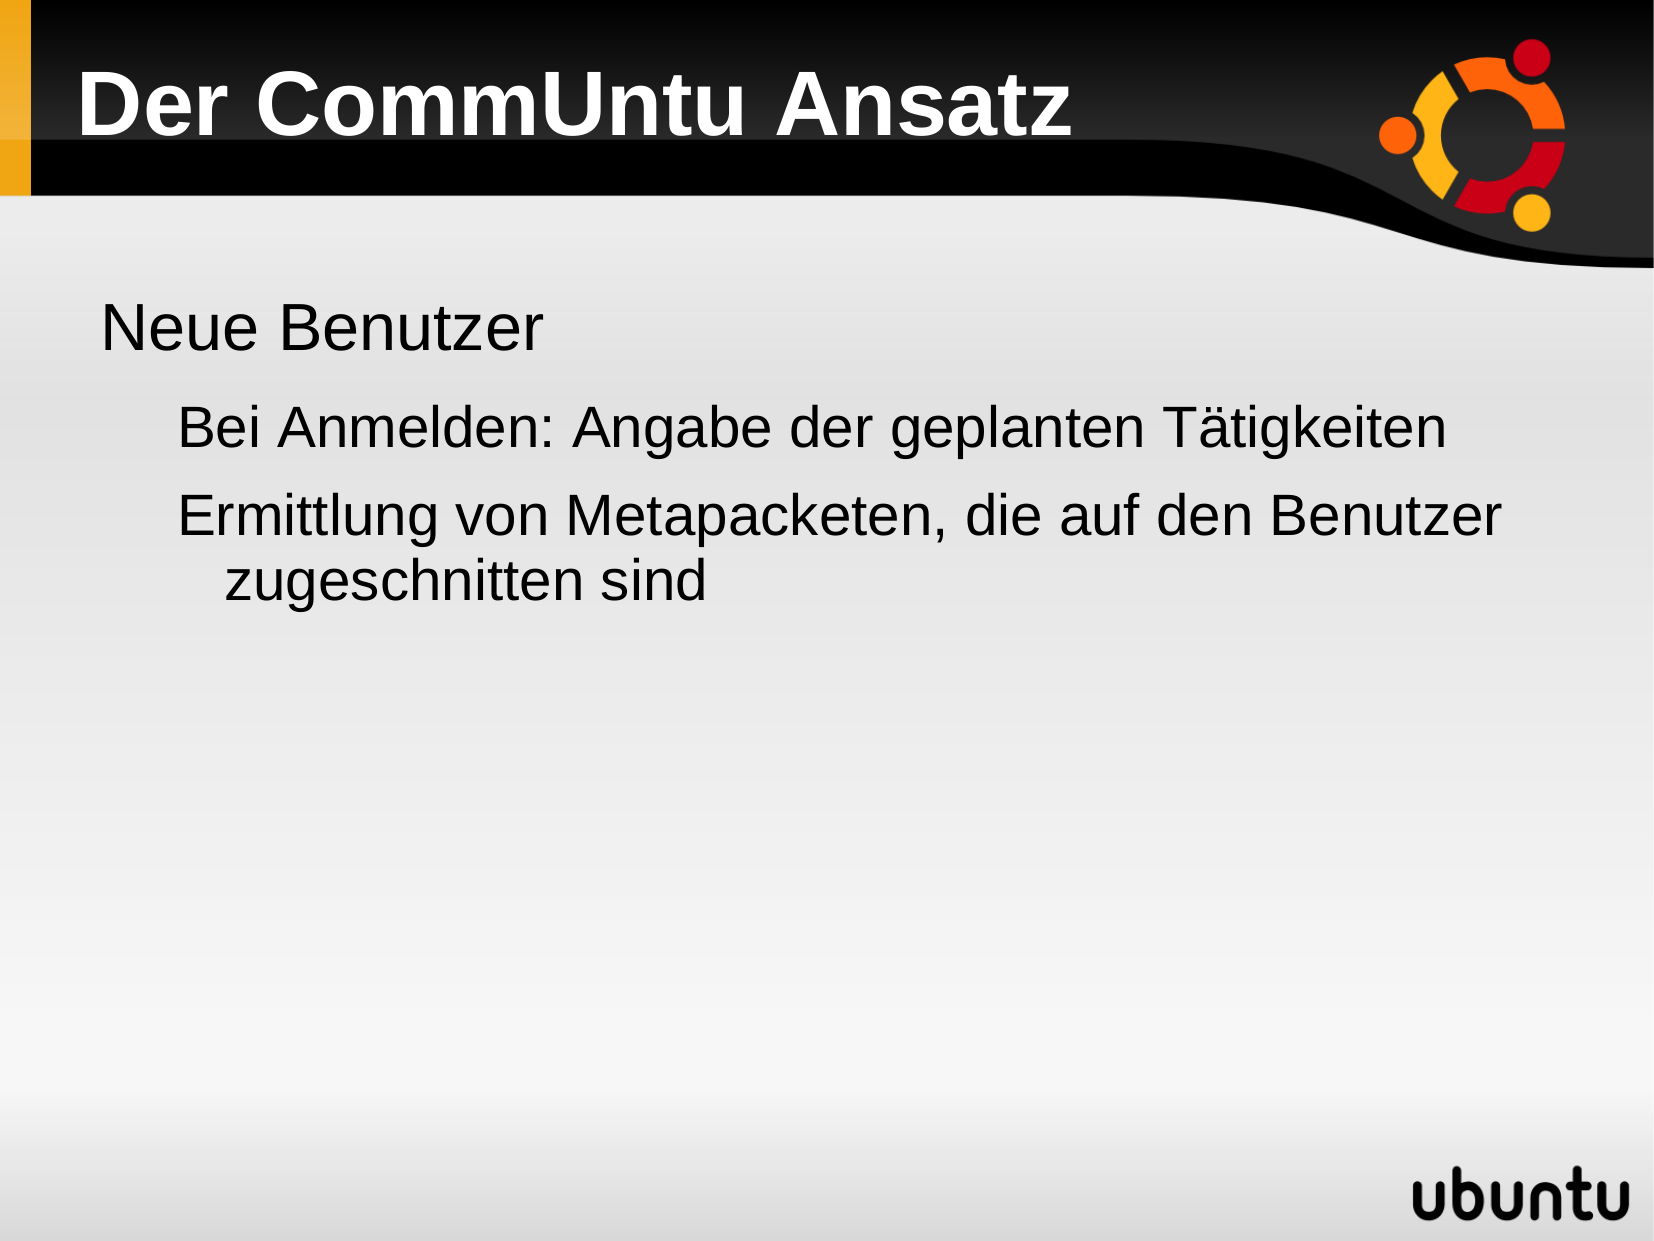

# Der CommUntu Ansatz
Neue Benutzer
Bei Anmelden: Angabe der geplanten Tätigkeiten
Ermittlung von Metapacketen, die auf den Benutzer zugeschnitten sind